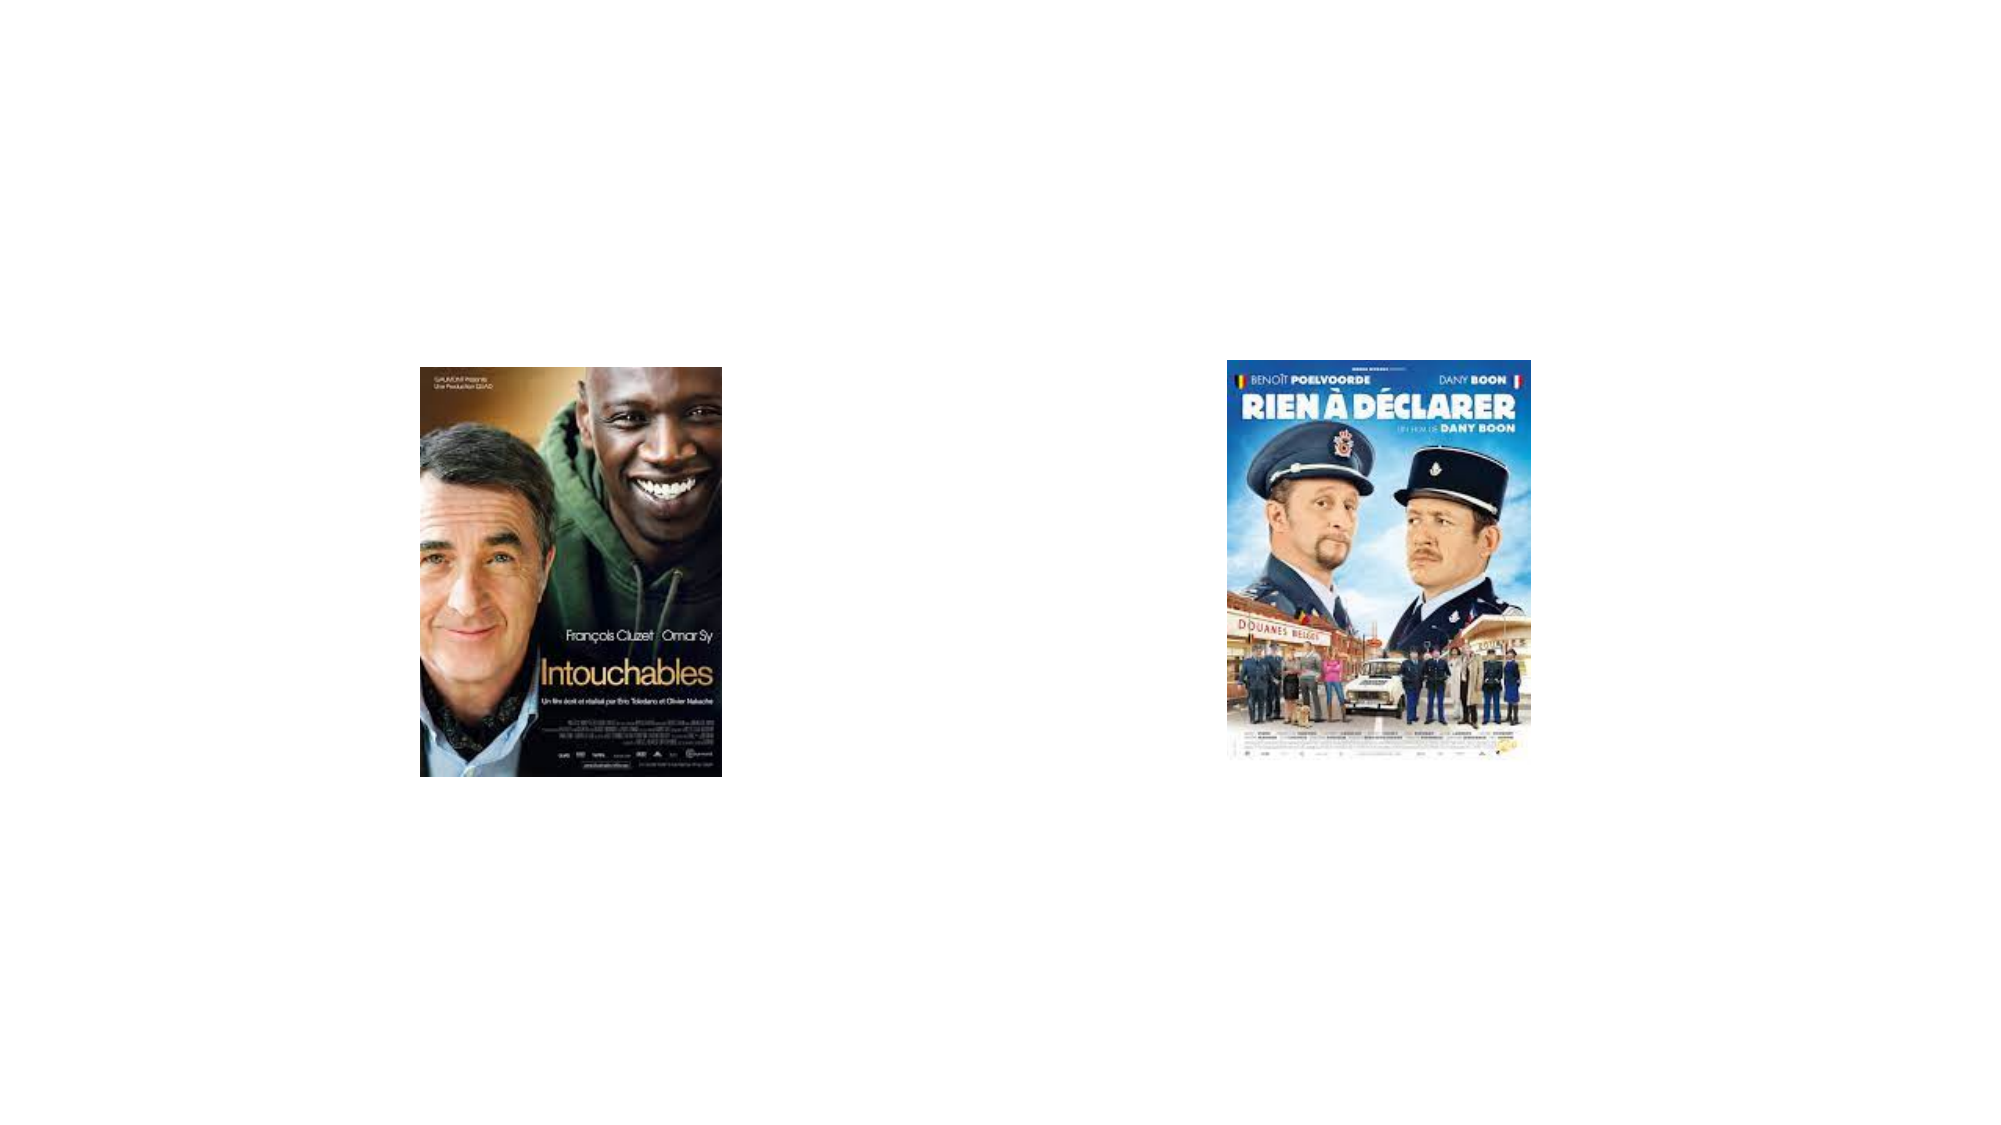

French cinema had some good years
Box office 2011